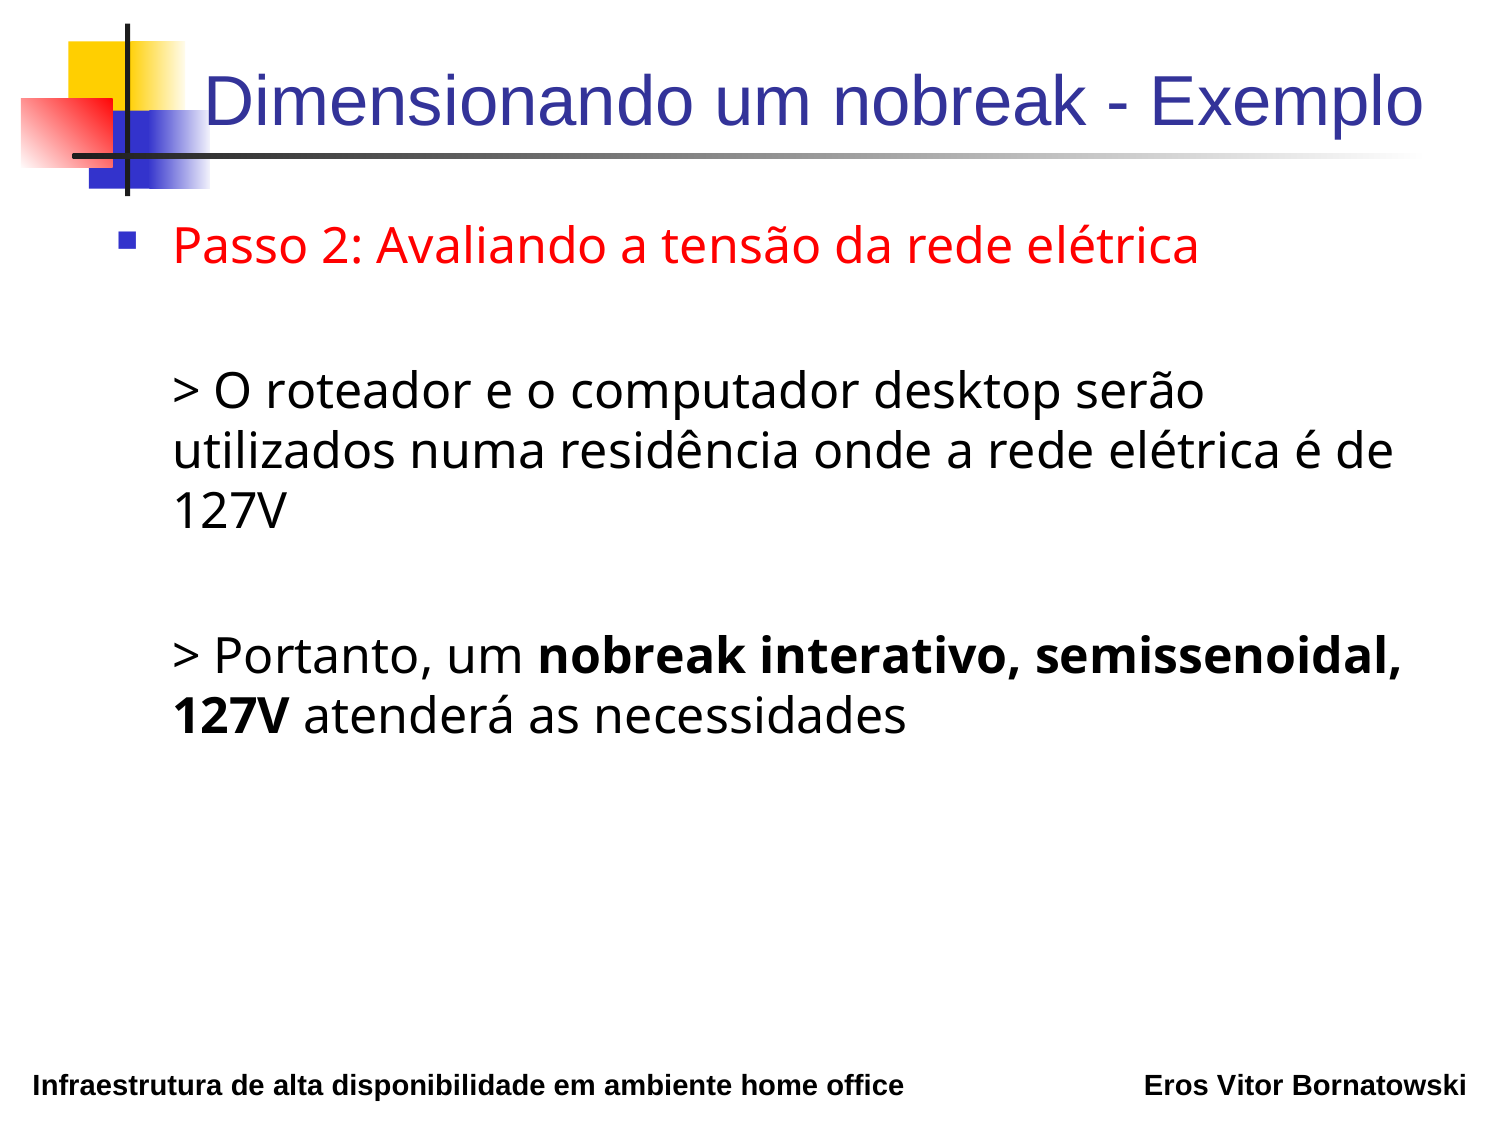

# Dimensionando um nobreak - Exemplo
Passo 2: Avaliando a tensão da rede elétrica
> O roteador e o computador desktop serão utilizados numa residência onde a rede elétrica é de 127V
> Portanto, um nobreak interativo, semissenoidal, 127V atenderá as necessidades